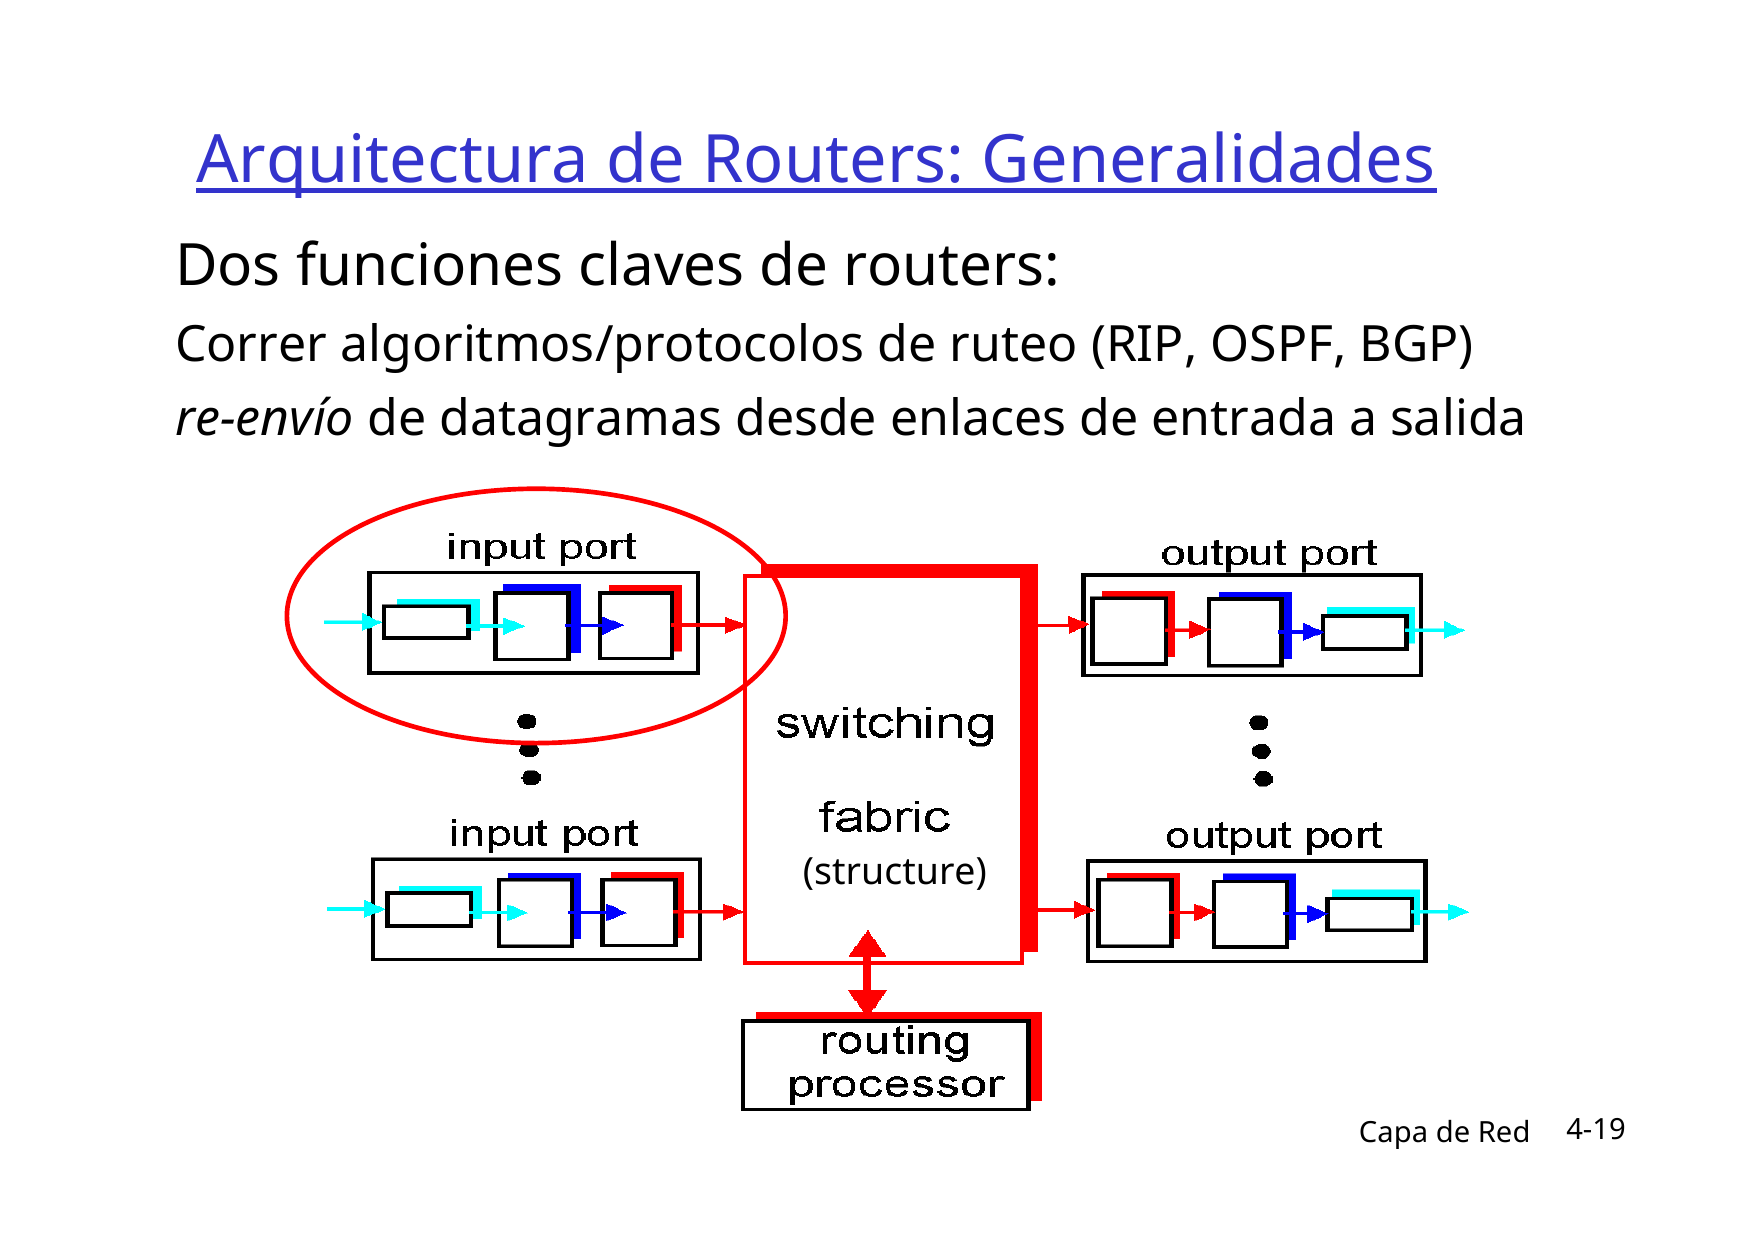

# Arquitectura de Routers: Generalidades
Dos funciones claves de routers:
Correr algoritmos/protocolos de ruteo (RIP, OSPF, BGP)
re-envío de datagramas desde enlaces de entrada a salida
(structure)